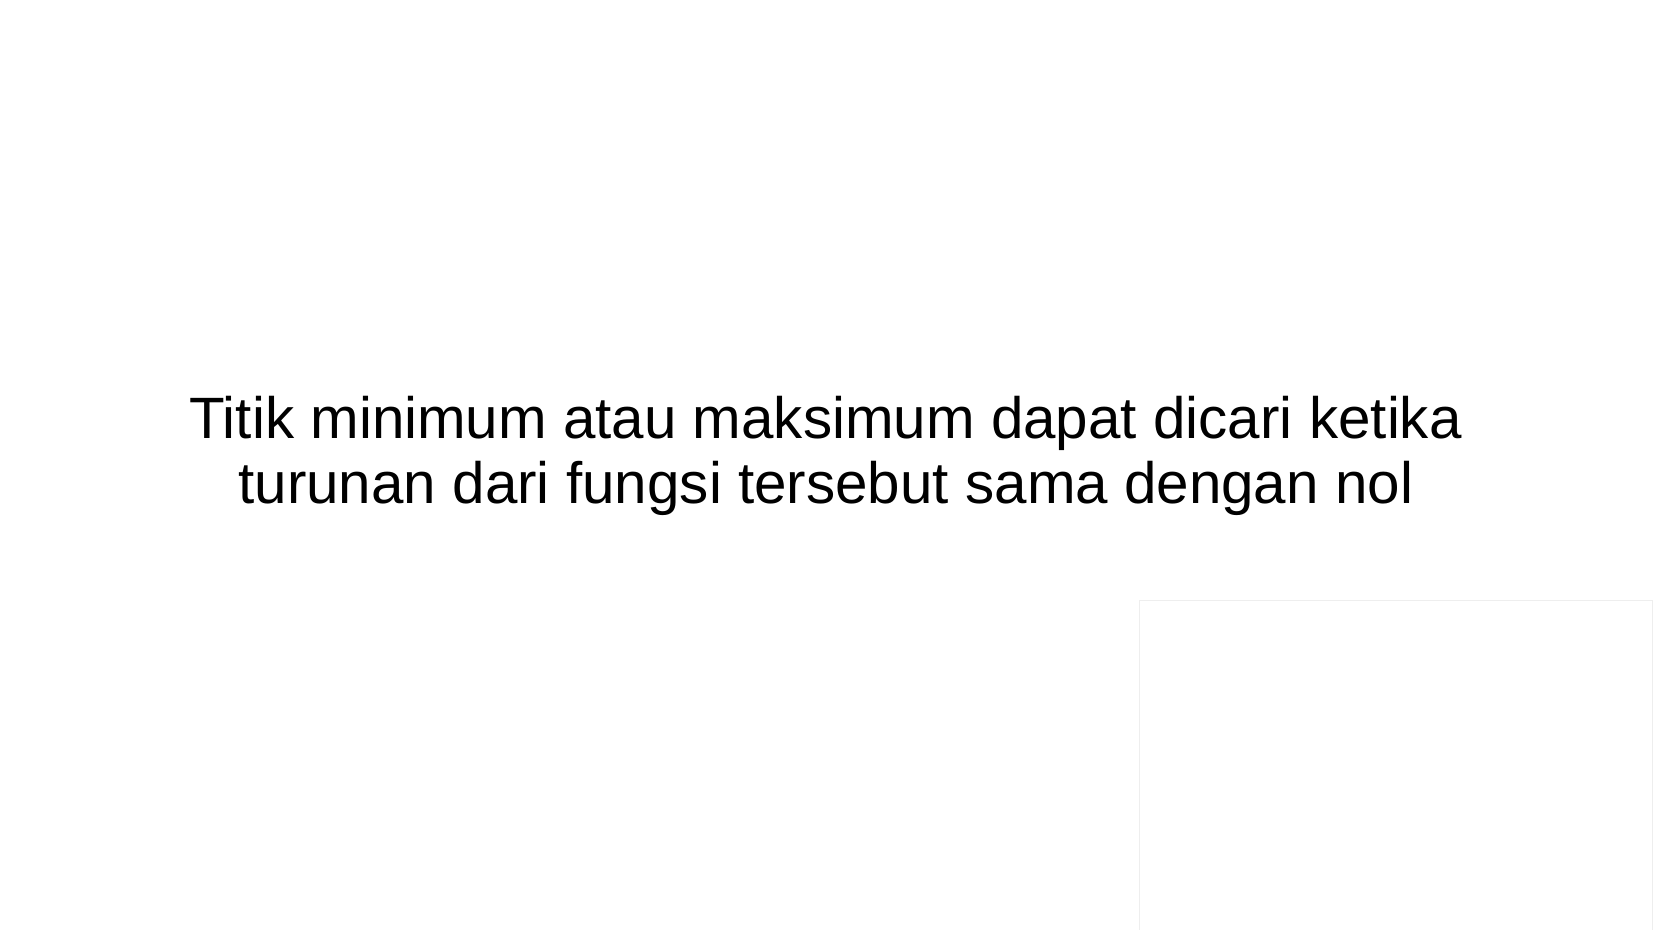

# Titik minimum atau maksimum dapat dicari ketika turunan dari fungsi tersebut sama dengan nol